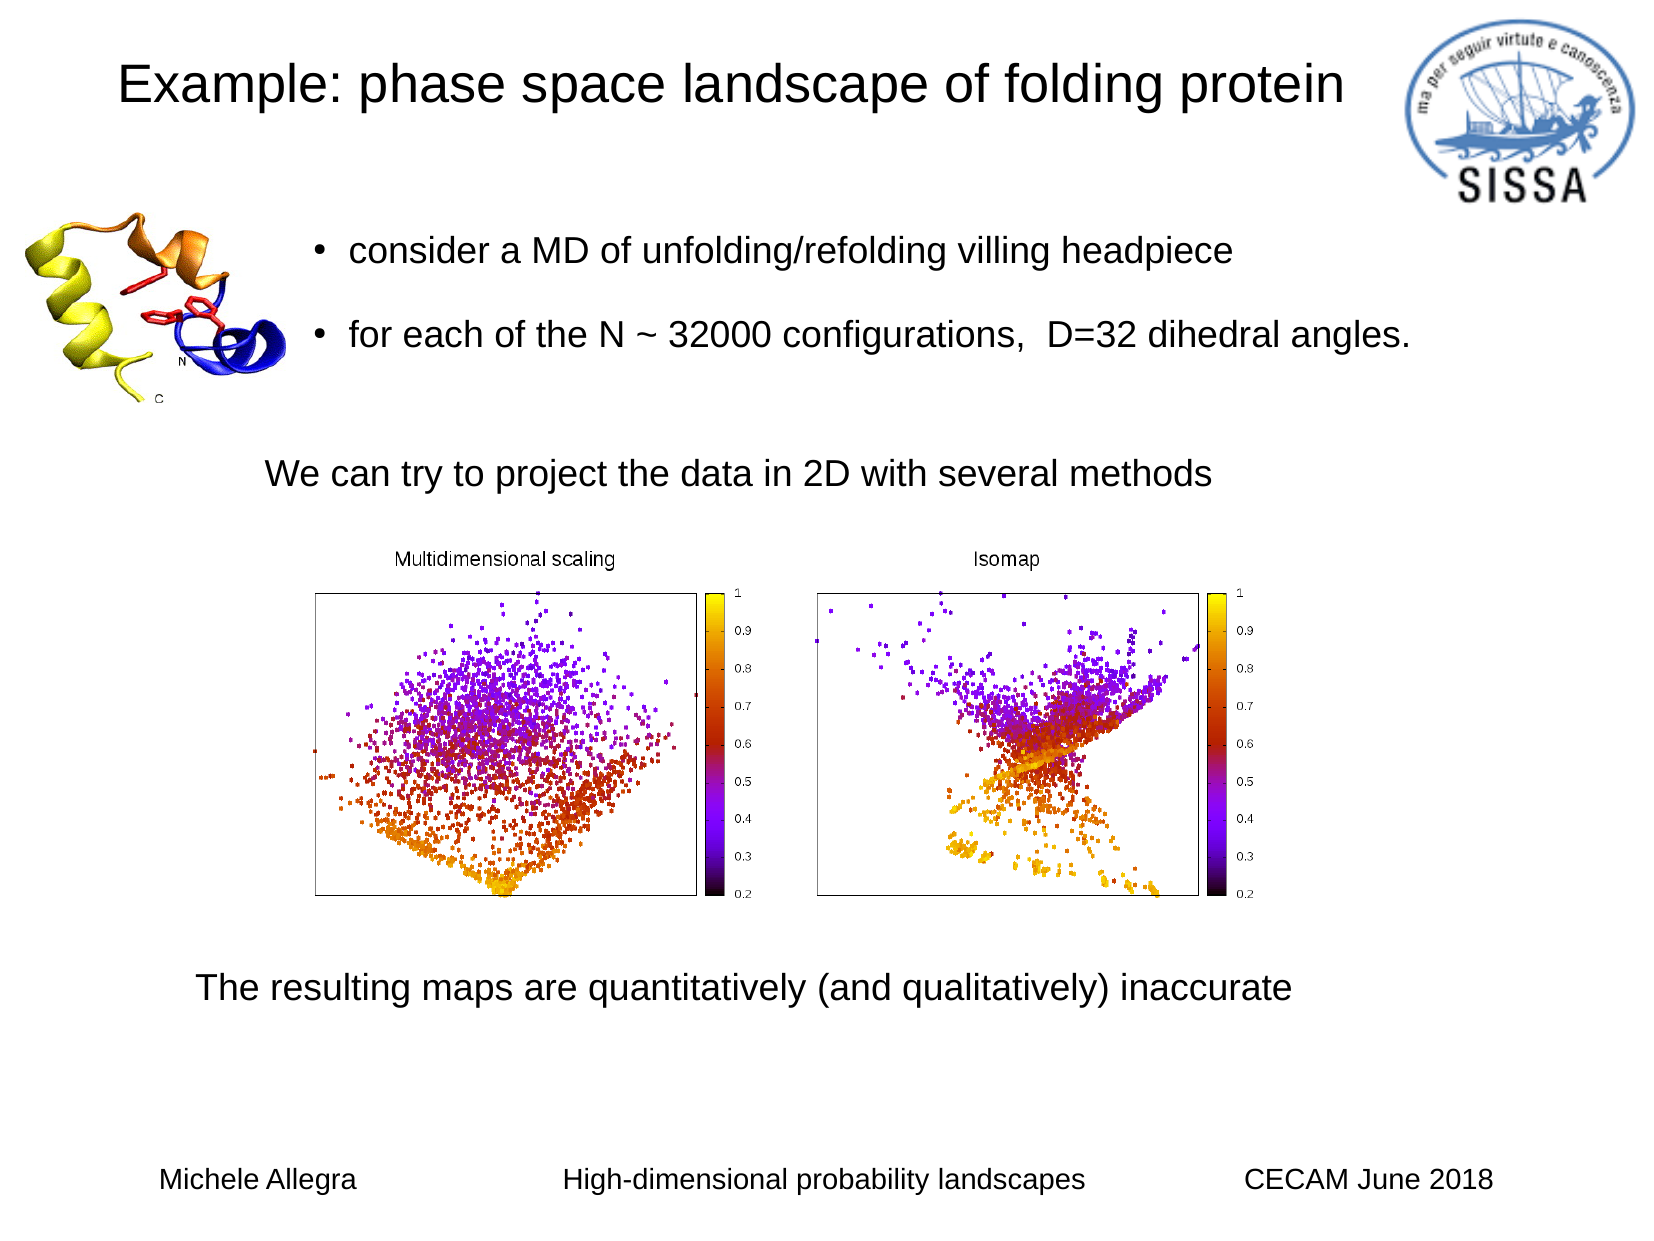

# Example: phase space landscape of folding protein
consider a MD of unfolding/refolding villing headpiece
for each of the N ~ 32000 configurations, D=32 dihedral angles.
We can try to project the data in 2D with several methods
The resulting maps are quantitatively (and qualitatively) inaccurate
Michele Allegra High-dimensional probability landscapes CECAM June 2018